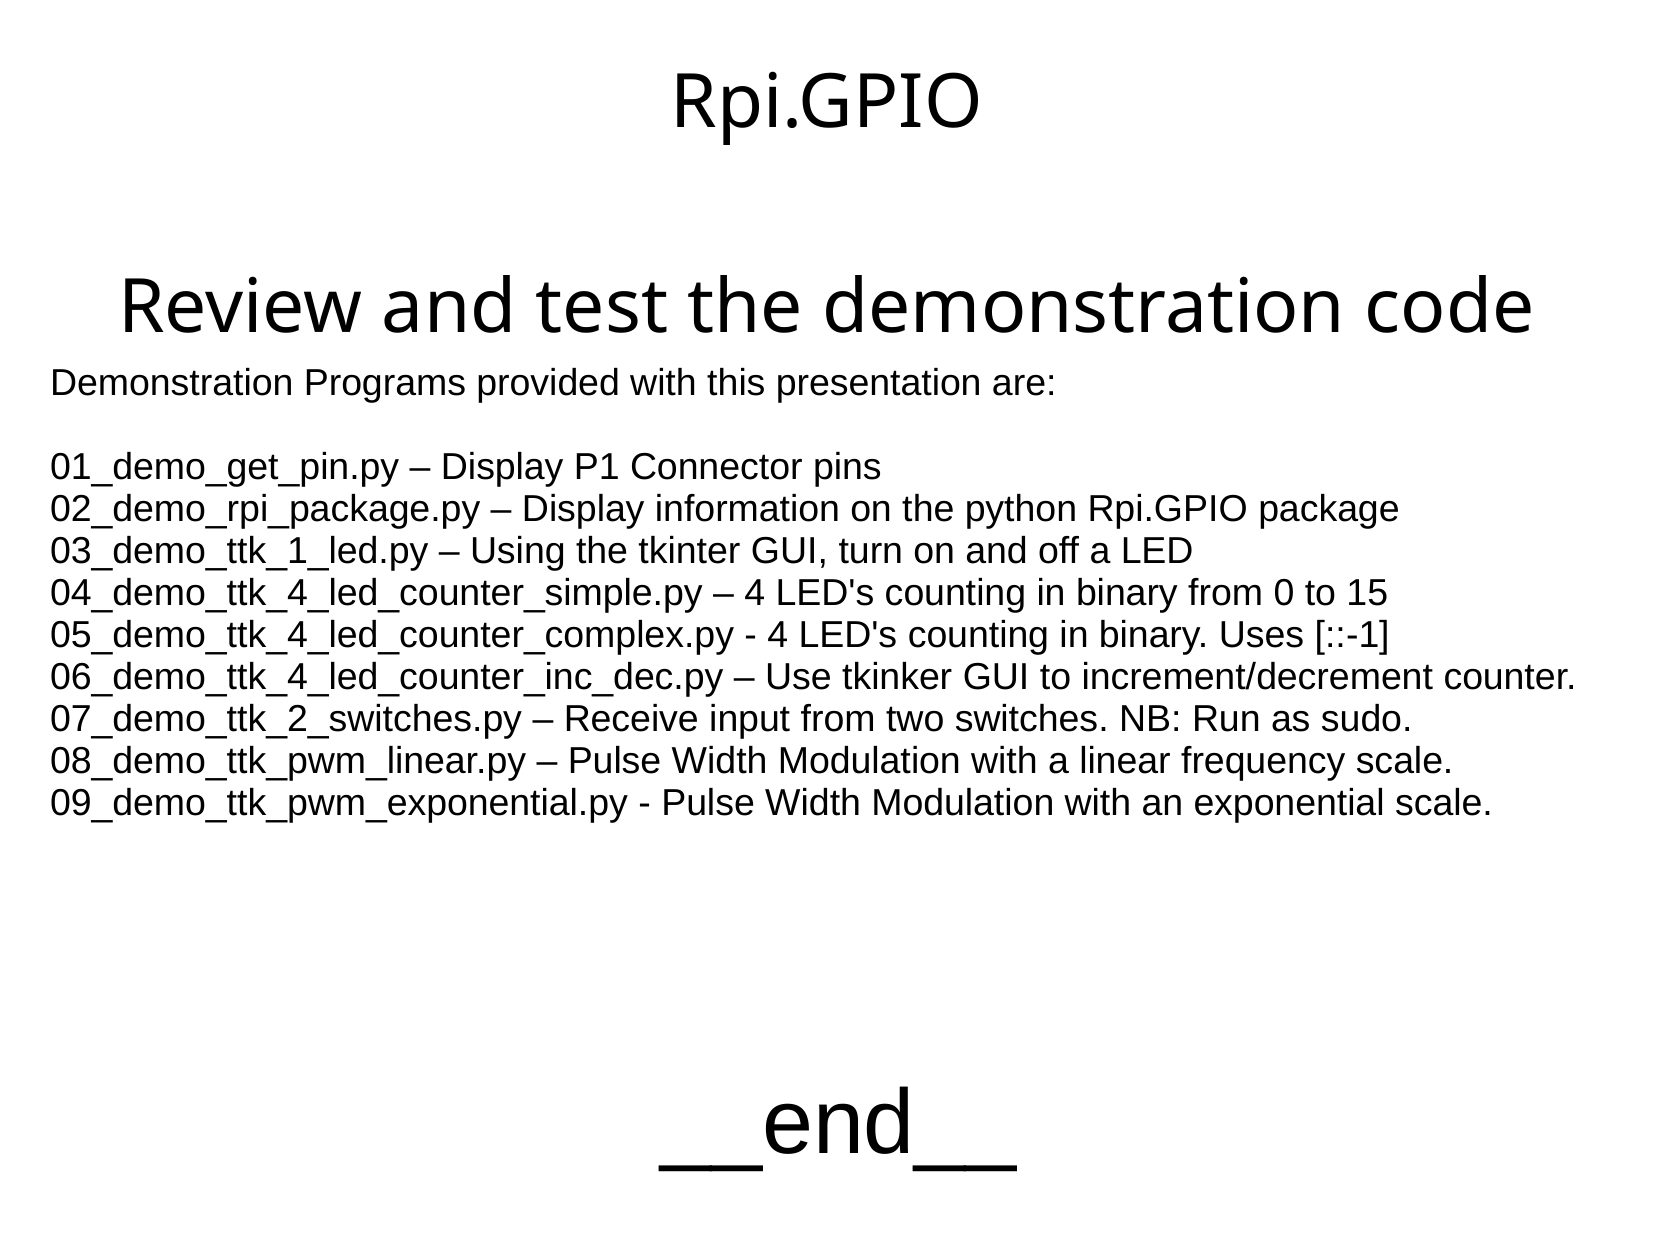

Rpi.GPIO
Review and test the demonstration code
Demonstration Programs provided with this presentation are:
01_demo_get_pin.py – Display P1 Connector pins
02_demo_rpi_package.py – Display information on the python Rpi.GPIO package
03_demo_ttk_1_led.py – Using the tkinter GUI, turn on and off a LED
04_demo_ttk_4_led_counter_simple.py – 4 LED's counting in binary from 0 to 15
05_demo_ttk_4_led_counter_complex.py - 4 LED's counting in binary. Uses [::-1]
06_demo_ttk_4_led_counter_inc_dec.py – Use tkinker GUI to increment/decrement counter.
07_demo_ttk_2_switches.py – Receive input from two switches. NB: Run as sudo.
08_demo_ttk_pwm_linear.py – Pulse Width Modulation with a linear frequency scale.
09_demo_ttk_pwm_exponential.py - Pulse Width Modulation with an exponential scale.
# __end__